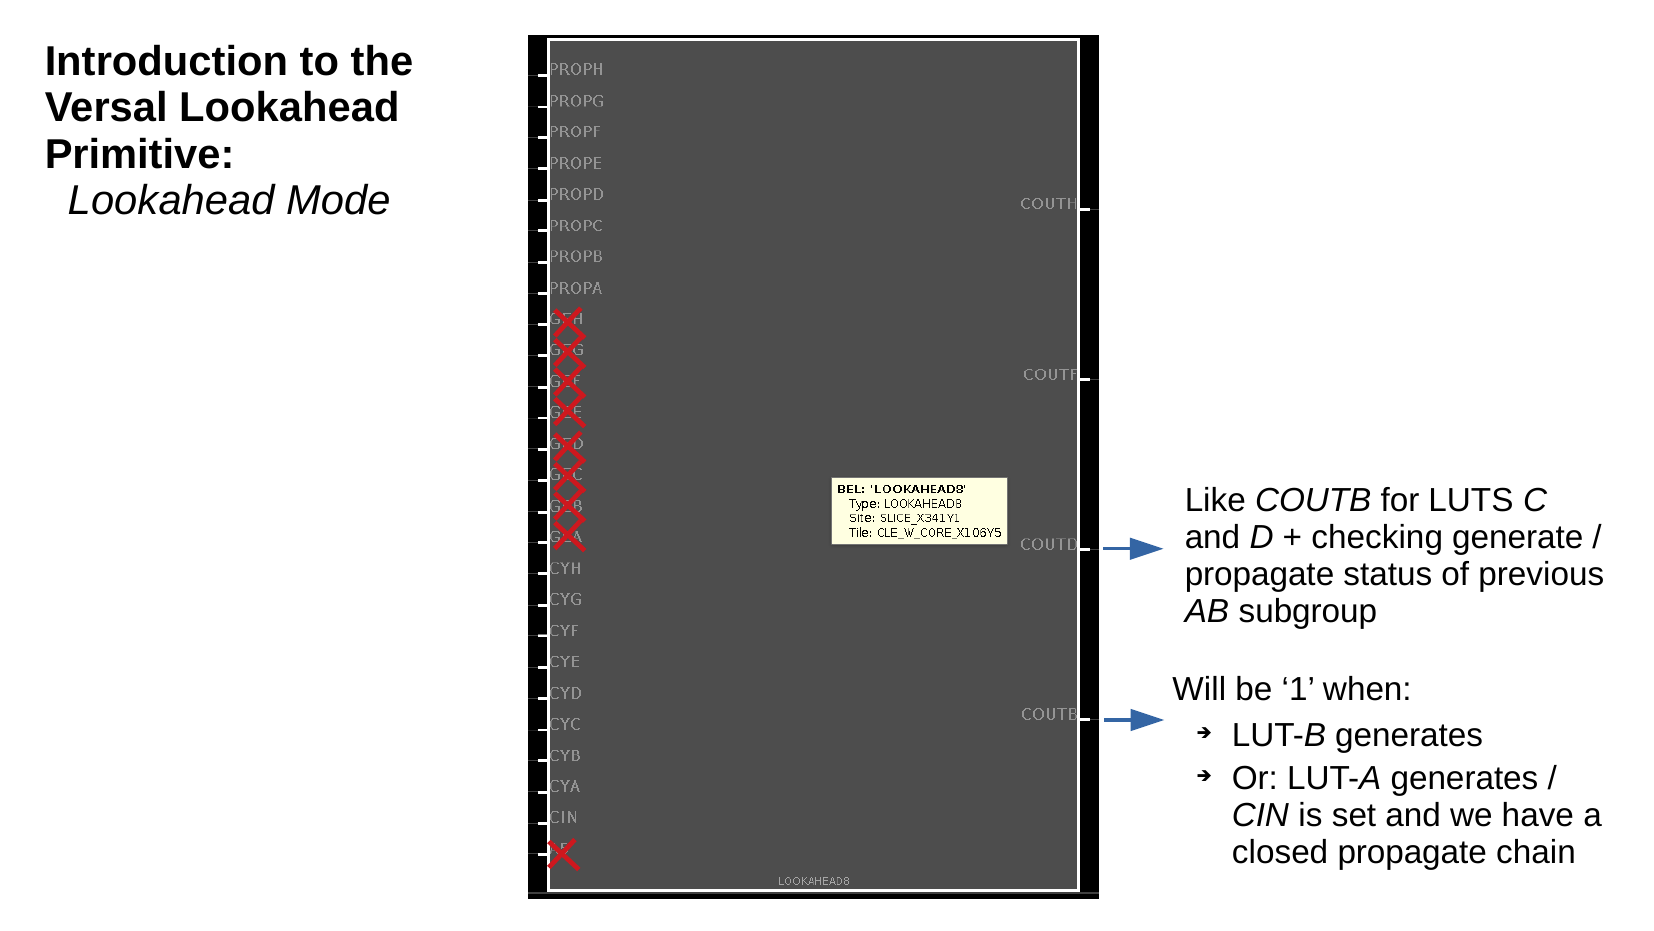

Introduction to the
Versal Lookahead Primitive:
 Lookahead Mode
Like COUTB for LUTS C and D + checking generate / propagate status of previous AB subgroup
Will be ‘1’ when:
LUT-B generates
Or: LUT-A generates / CIN is set and we have a closed propagate chain